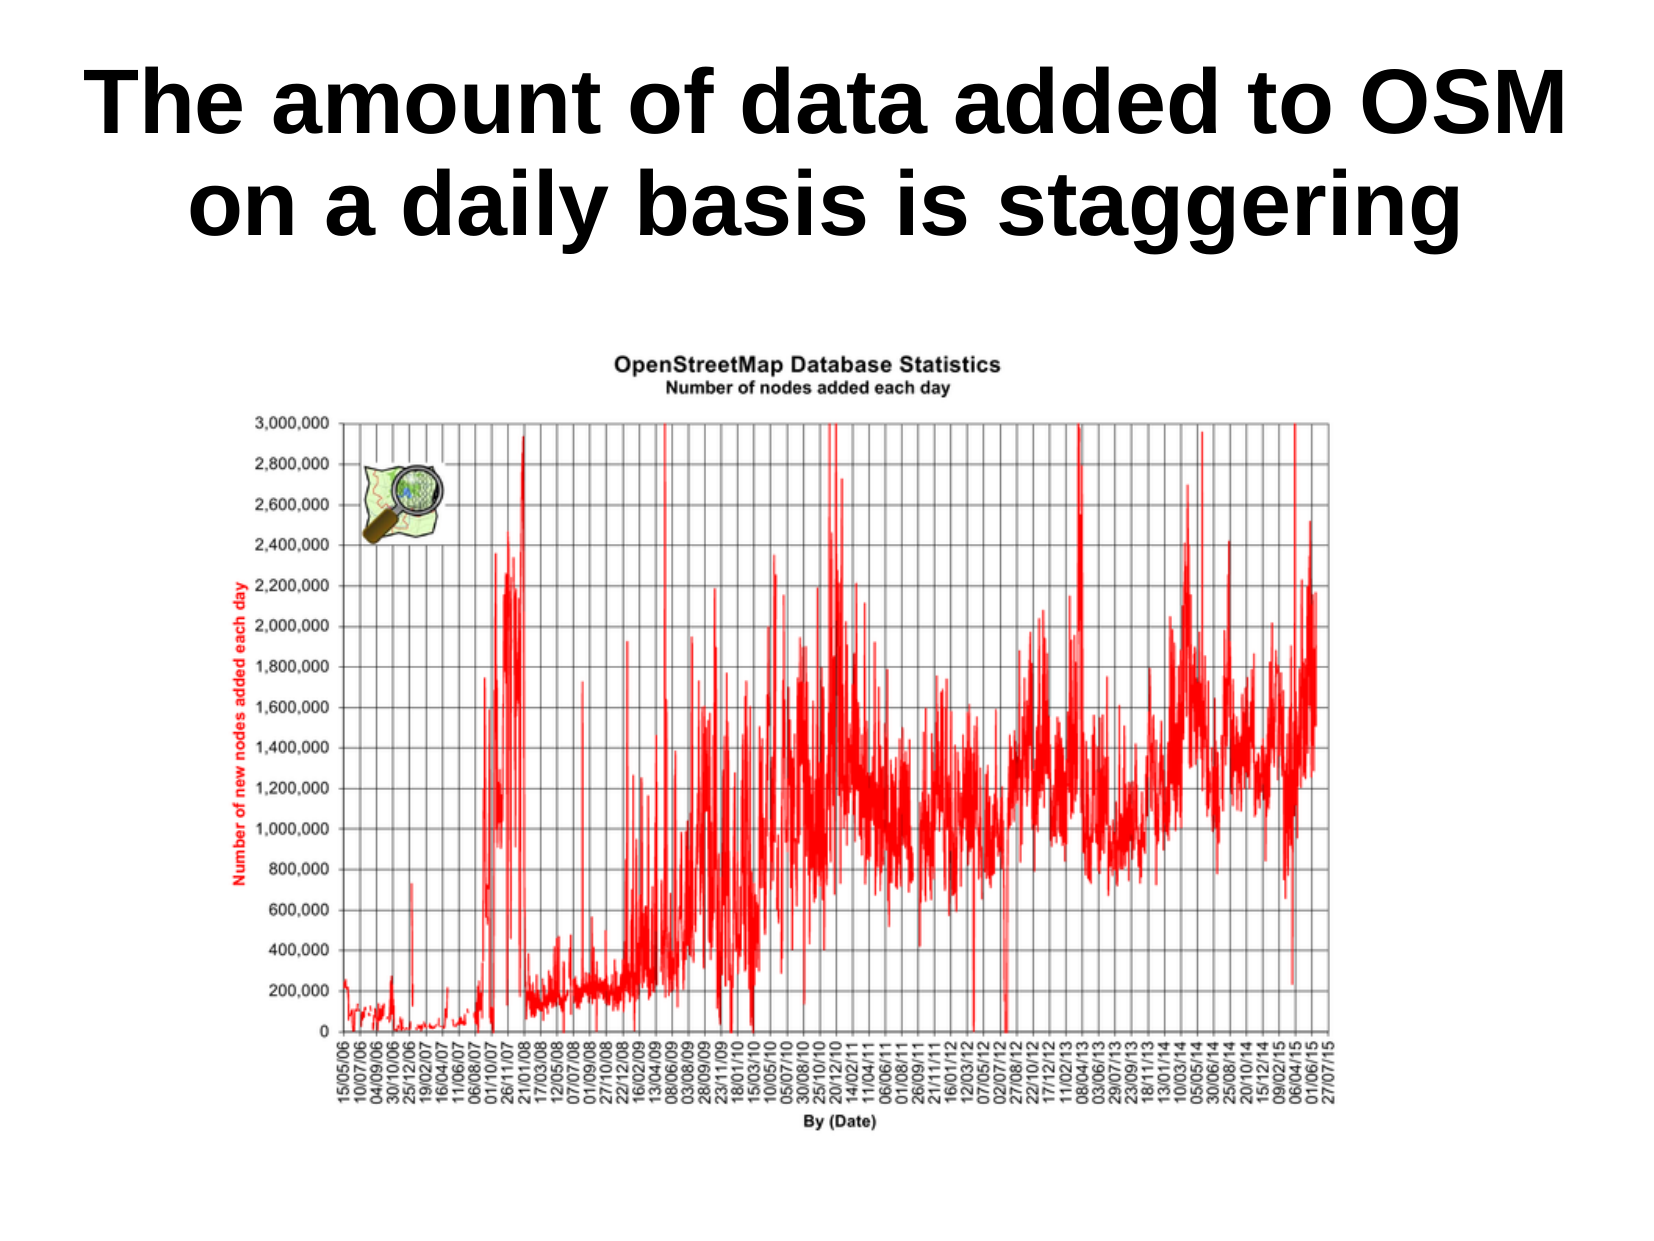

# The amount of data added to OSM on a daily basis is staggering